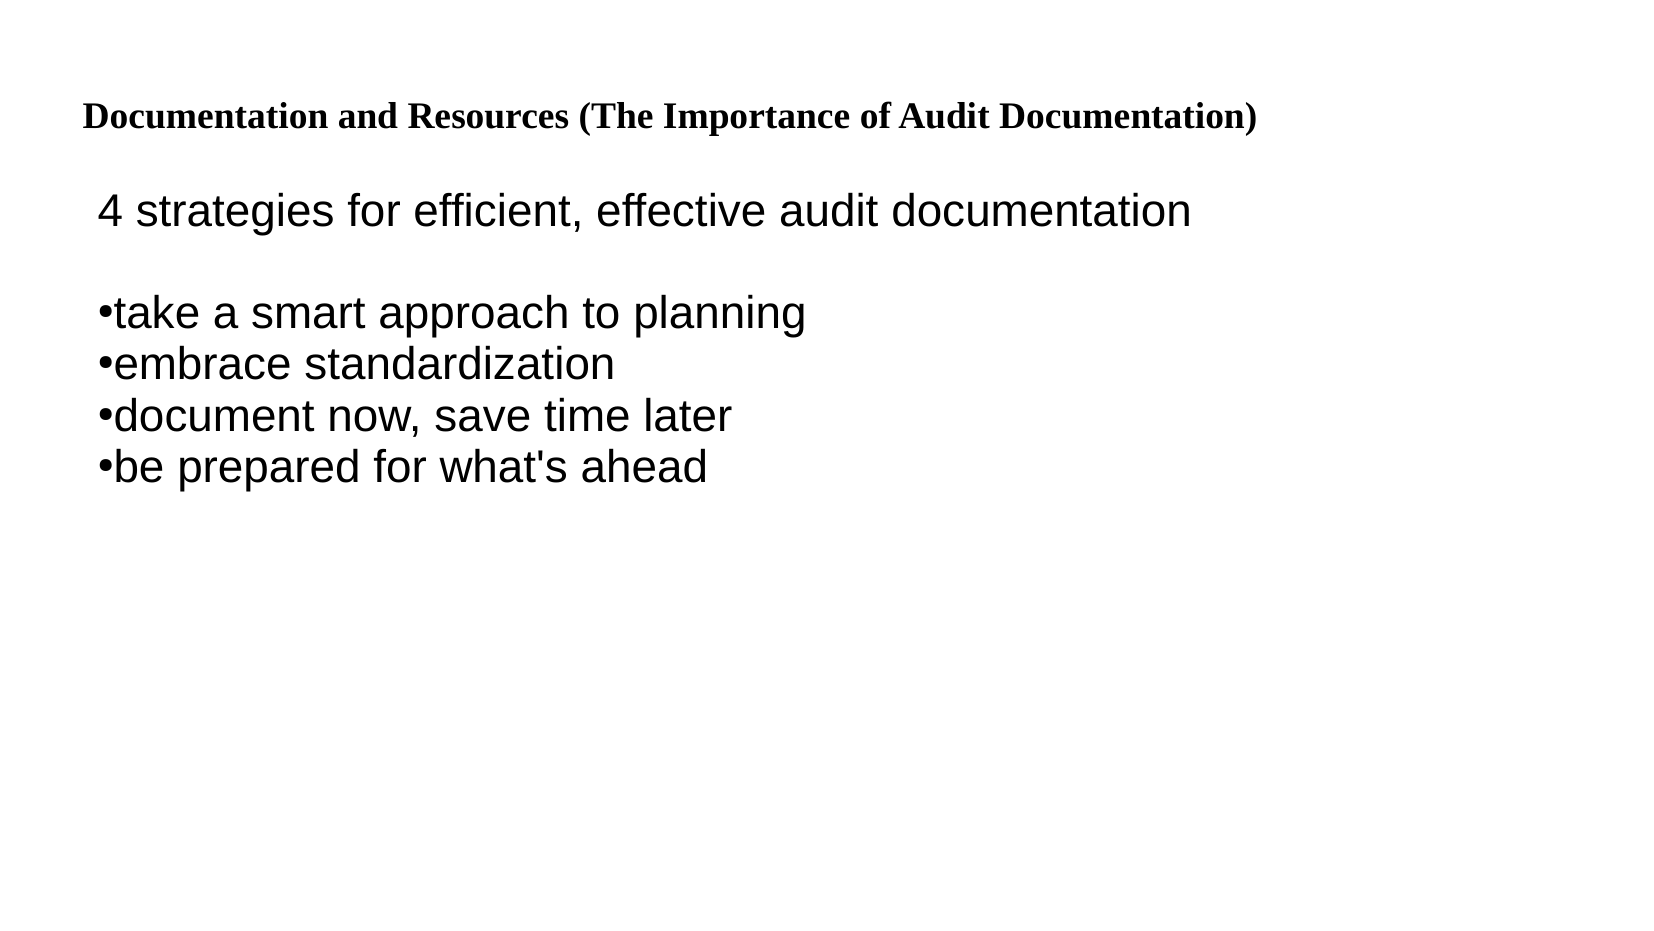

# Documentation and Resources (The Importance of Audit Documentation)
4 strategies for efficient, effective audit documentation
take a smart approach to planning
embrace standardization
document now, save time later
be prepared for what's ahead